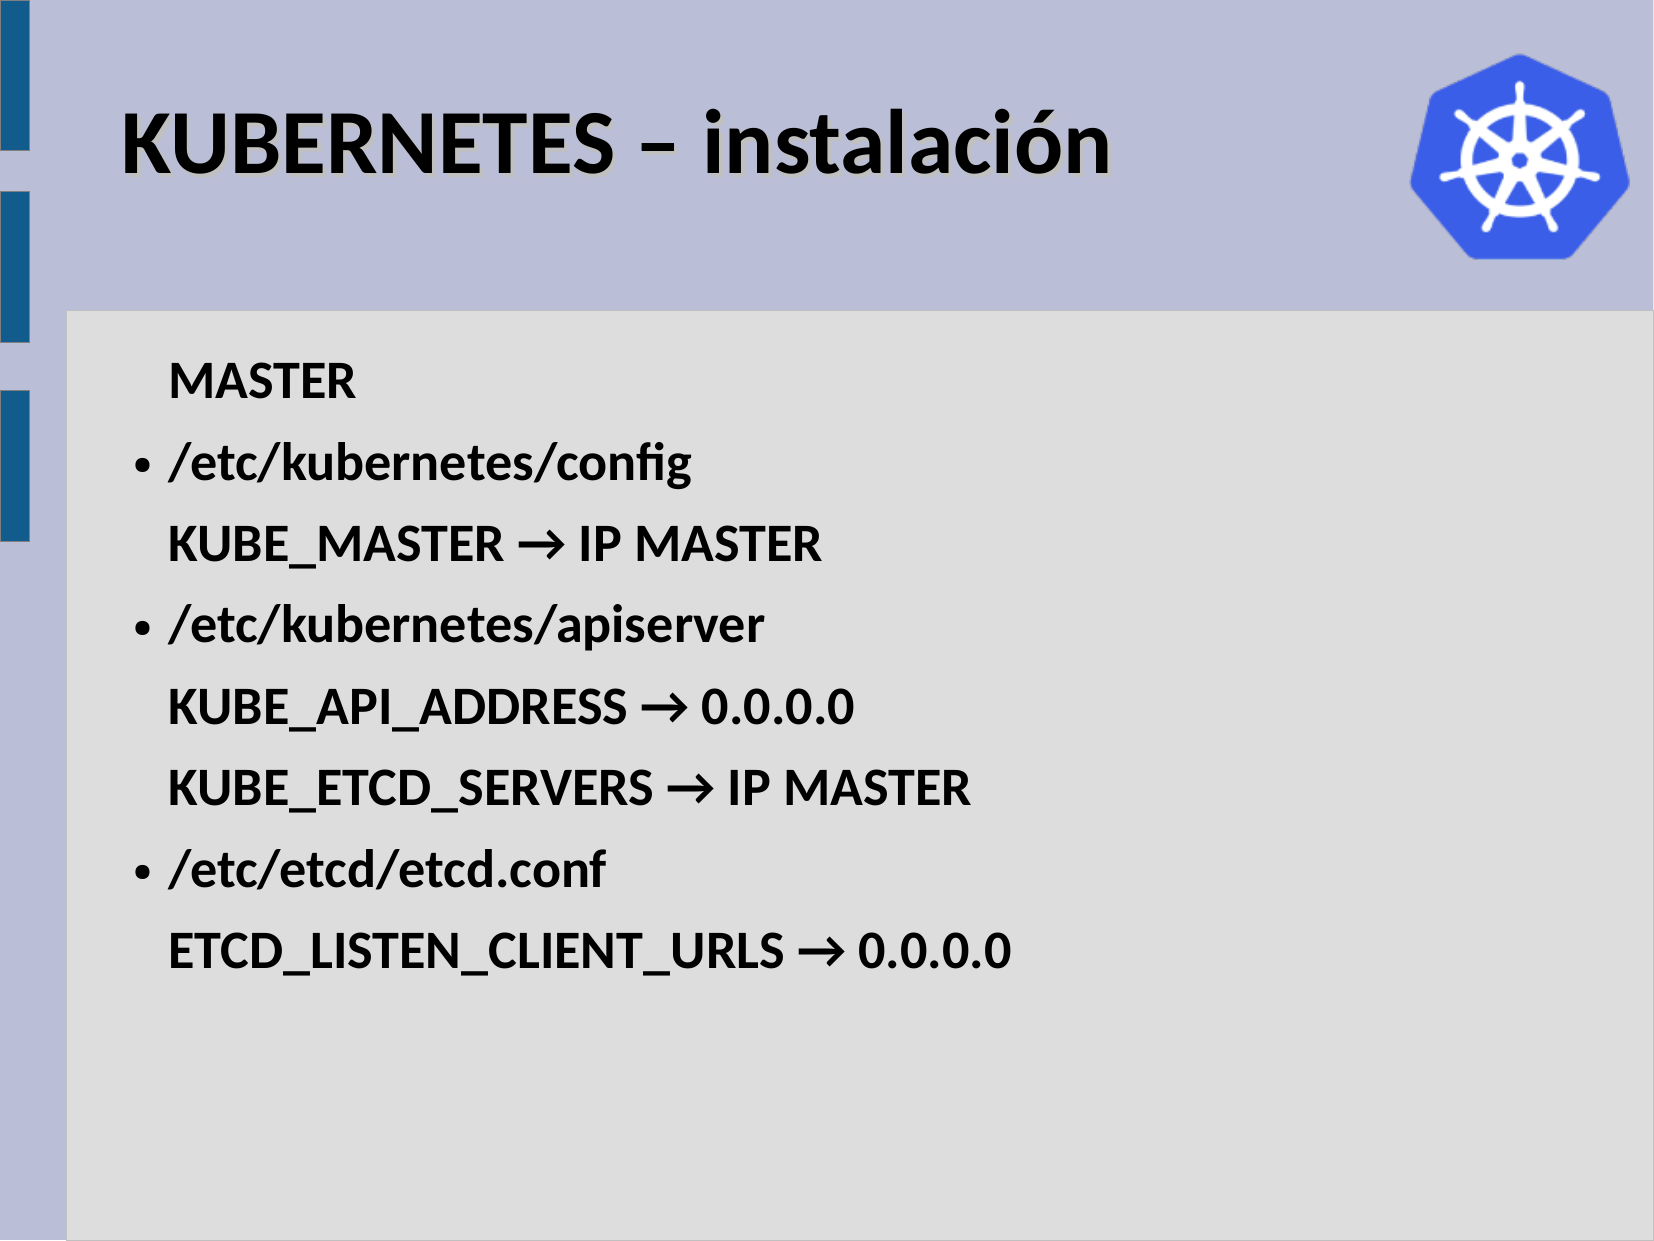

KUBERNETES – instalación
MASTER
/etc/kubernetes/config
KUBE_MASTER → IP MASTER
/etc/kubernetes/apiserver
KUBE_API_ADDRESS → 0.0.0.0
KUBE_ETCD_SERVERS → IP MASTER
/etc/etcd/etcd.conf
ETCD_LISTEN_CLIENT_URLS → 0.0.0.0